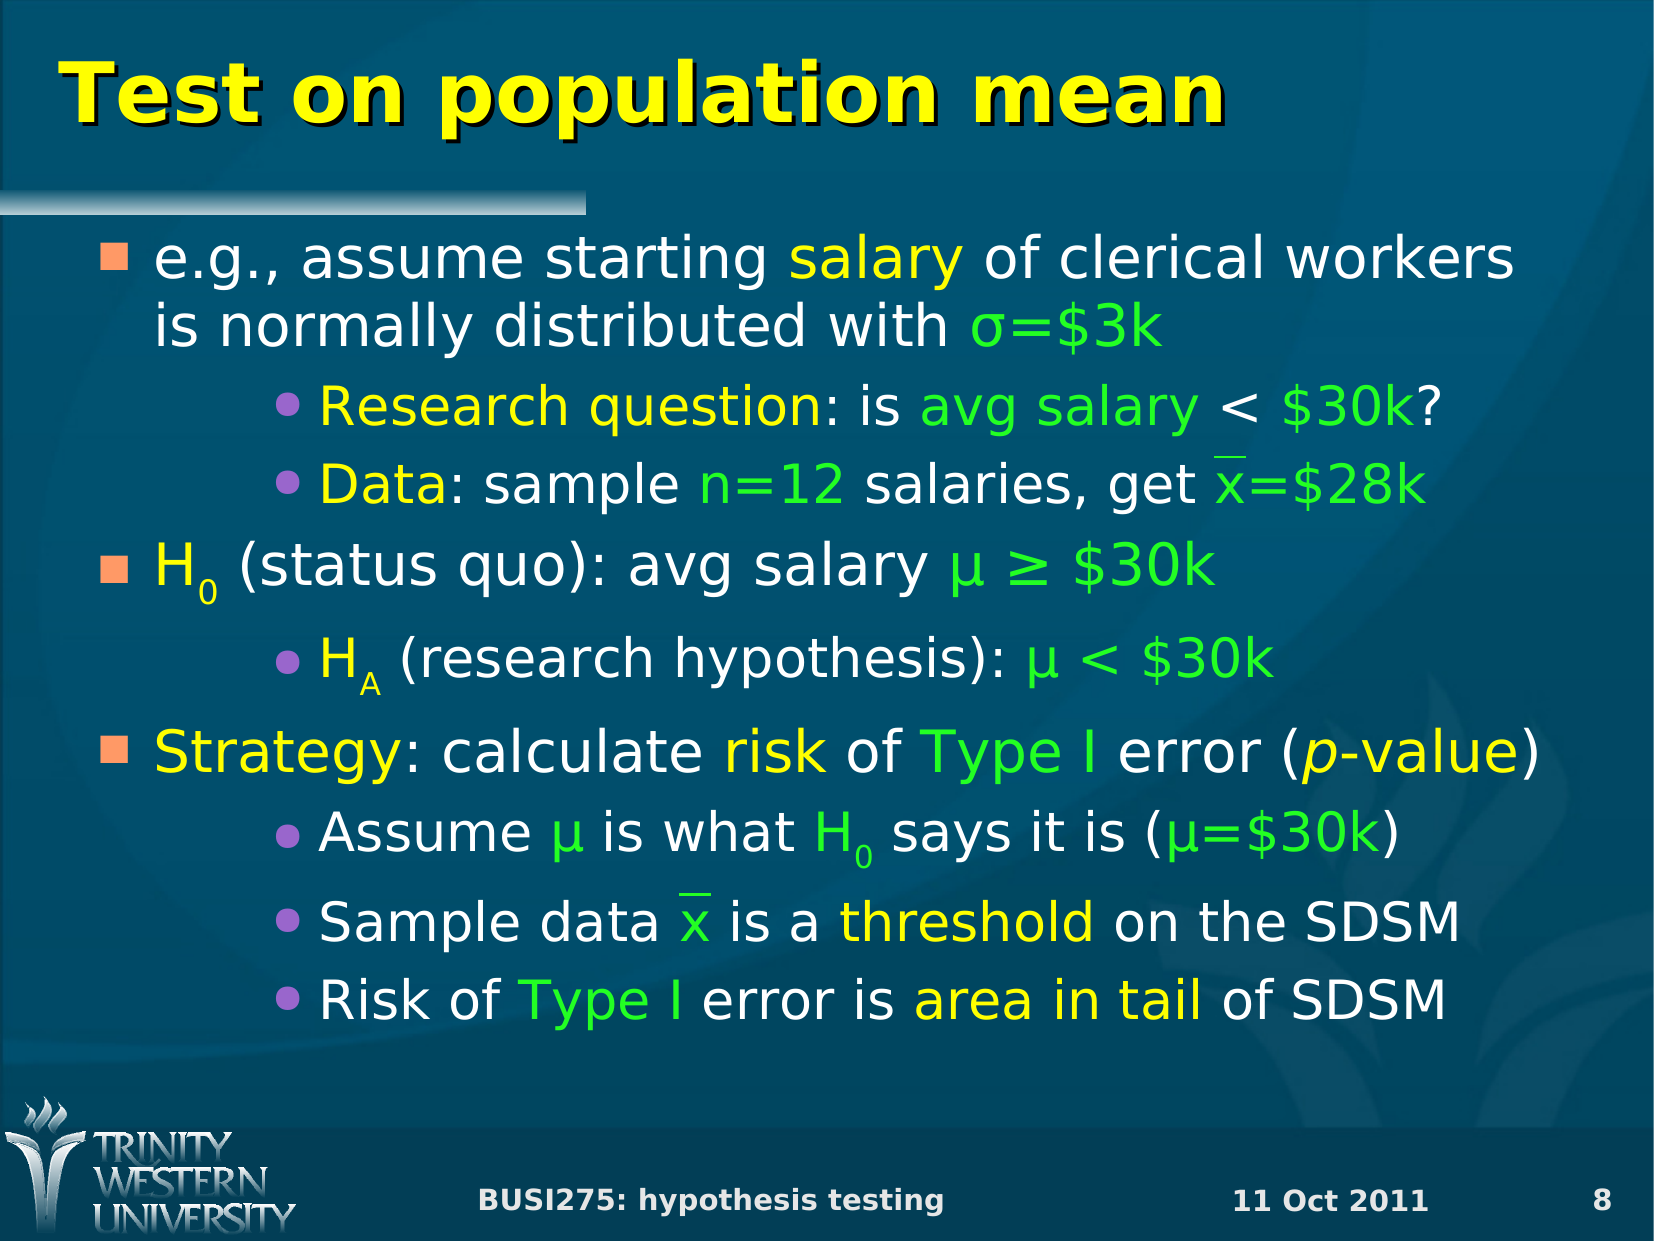

# Test on population mean
e.g., assume starting salary of clerical workers is normally distributed with σ=$3k
Research question: is avg salary < $30k?
Data: sample n=12 salaries, get x=$28k
H0 (status quo): avg salary μ ≥ $30k
HA (research hypothesis): μ < $30k
Strategy: calculate risk of Type I error (p-value)
Assume μ is what H0 says it is (μ=$30k)
Sample data x is a threshold on the SDSM
Risk of Type I error is area in tail of SDSM
BUSI275: hypothesis testing
11 Oct 2011
8